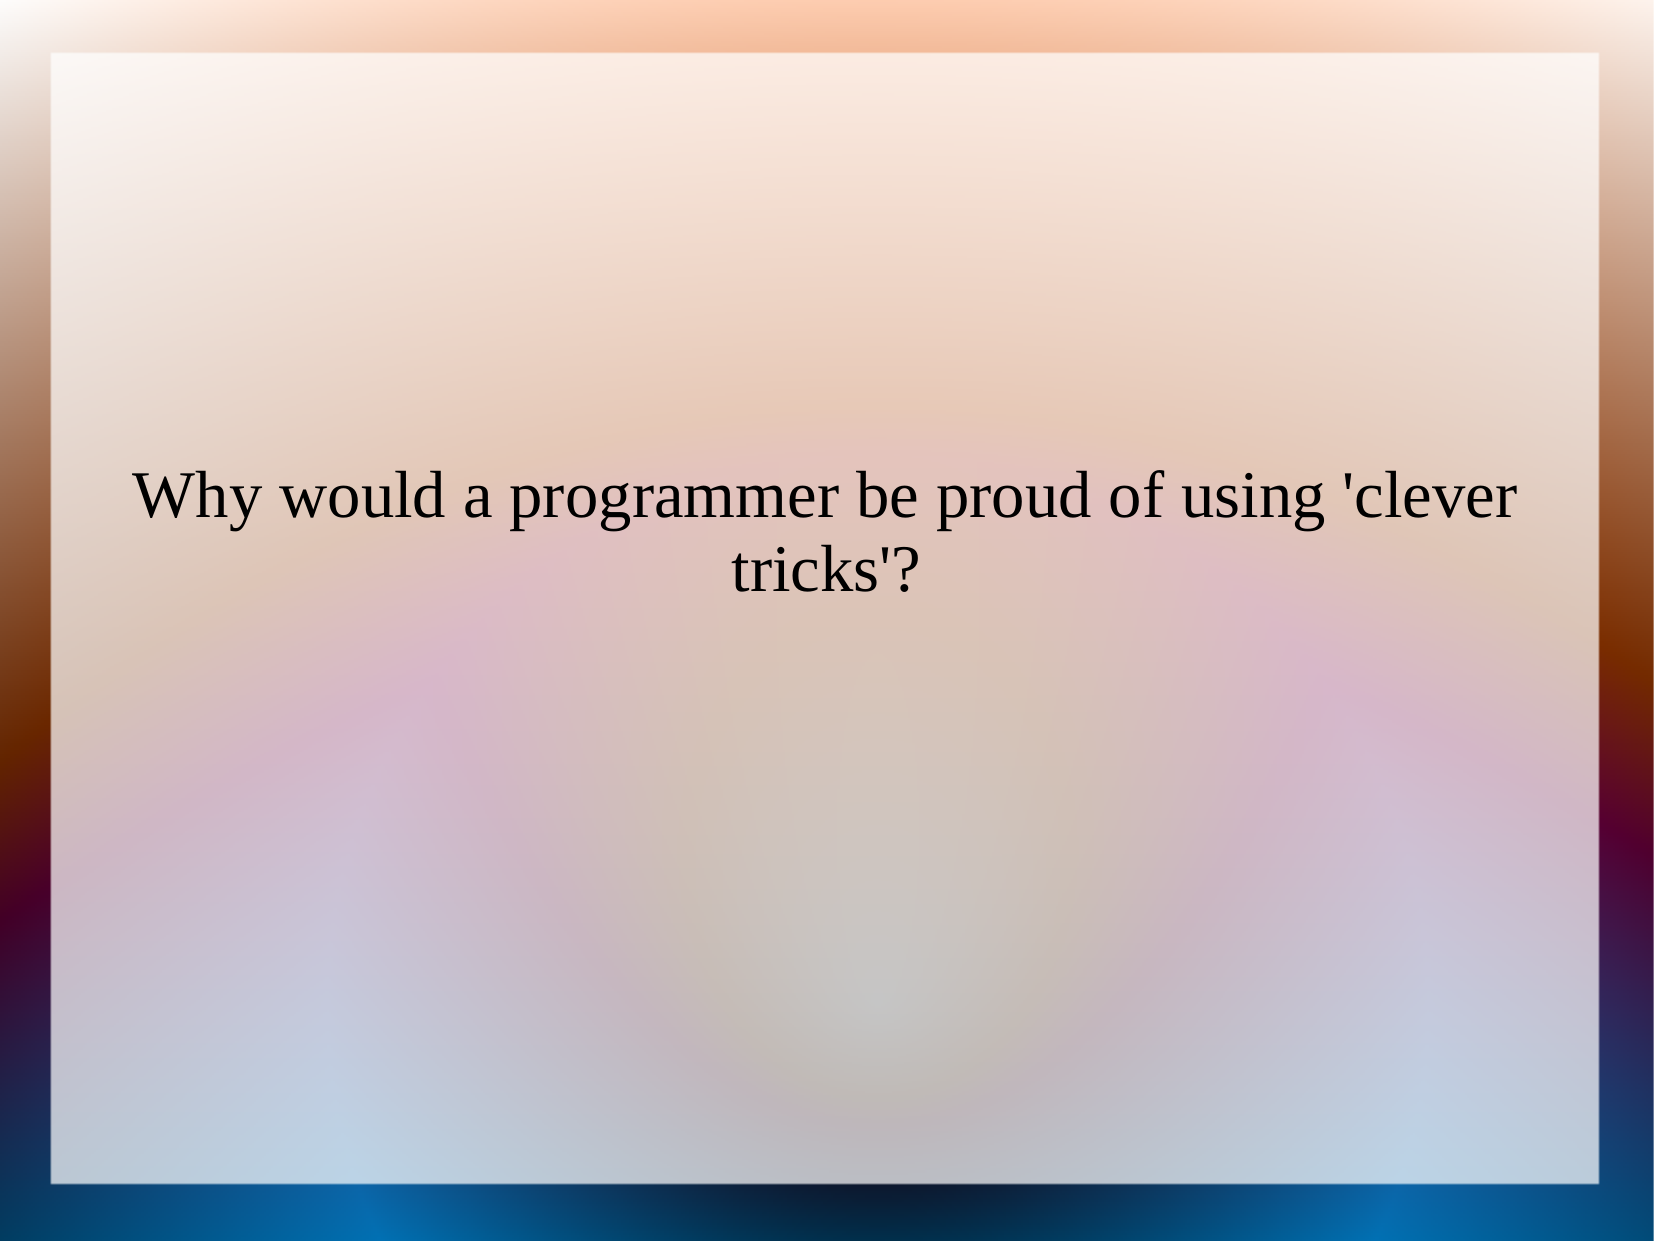

# Why would a programmer be proud of using 'clever tricks'?